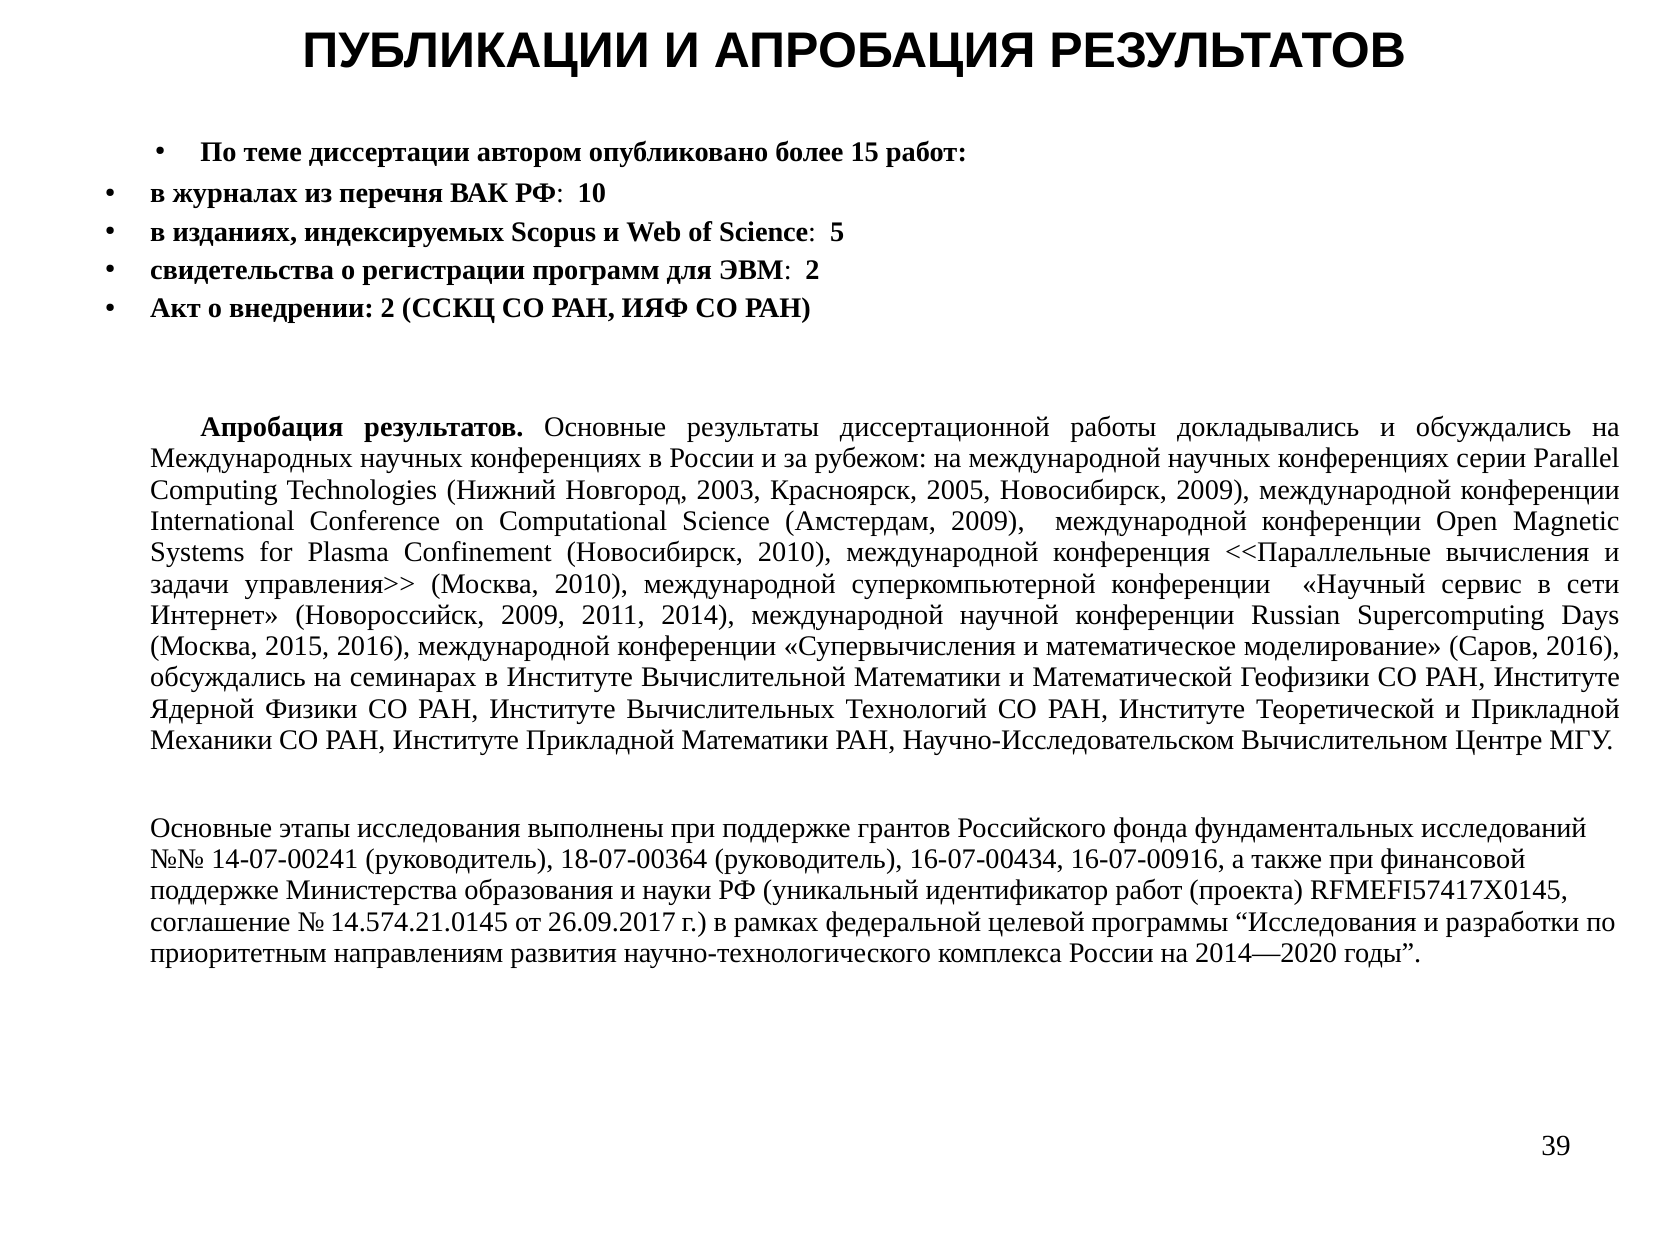

ПУБЛИКАЦИИ И АПРОБАЦИЯ РЕЗУЛЬТАТОВ
# По теме диссертации автором опубликовано более 15 работ:
в журналах из перечня ВАК РФ: 10
в изданиях, индексируемых Scopus и Web of Science: 5
свидетельства о регистрации программ для ЭВМ: 2
Акт о внедрении: 2 (ССКЦ СО РАН, ИЯФ СО РАН)
Апробация результатов. Основные результаты диссертационной работы докладывались и обсуждались на Международных научных конференциях в России и за рубежом: на международной научных конференциях серии Parallel Computing Technologies (Нижний Новгород, 2003, Красноярск, 2005, Новосибирск, 2009), международной конференции International Conference on Computational Science (Амстердам, 2009), международной конференции Open Magnetic Systems for Plasma Confinement (Новосибирск, 2010), международной конференция <<Параллельные вычисления и задачи управления>> (Москва, 2010), международной суперкомпьютерной конференции «Научный сервис в сети Интернет» (Новороссийск, 2009, 2011, 2014), международной научной конференции Russian Supercomputing Days (Москва, 2015, 2016), международной конференции «Супервычисления и математическое моделирование» (Саров, 2016), обсуждались на семинарах в Институте Вычислительной Математики и Математической Геофизики СО РАН, Институте Ядерной Физики СО РАН, Институте Вычислительных Технологий СО РАН, Институте Теоретической и Прикладной Механики СО РАН, Институте Прикладной Математики РАН, Научно-Исследовательском Вычислительном Центре МГУ.
Основные этапы исследования выполнены при поддержке грантов Российского фонда фундаментальных исследований №№ 14-07-00241 (руководитель), 18-07-00364 (руководитель), 16-07-00434, 16-07-00916, а также при финансовой поддержке Министерства образования и науки РФ (уникальный идентификатор работ (проекта) RFMEFI57417X0145, соглашение № 14.574.21.0145 от 26.09.2017 г.) в рамках федеральной целевой программы “Исследования и разработки по приоритетным направлениям развития научно-технологического комплекса России на 2014—2020 годы”.
39